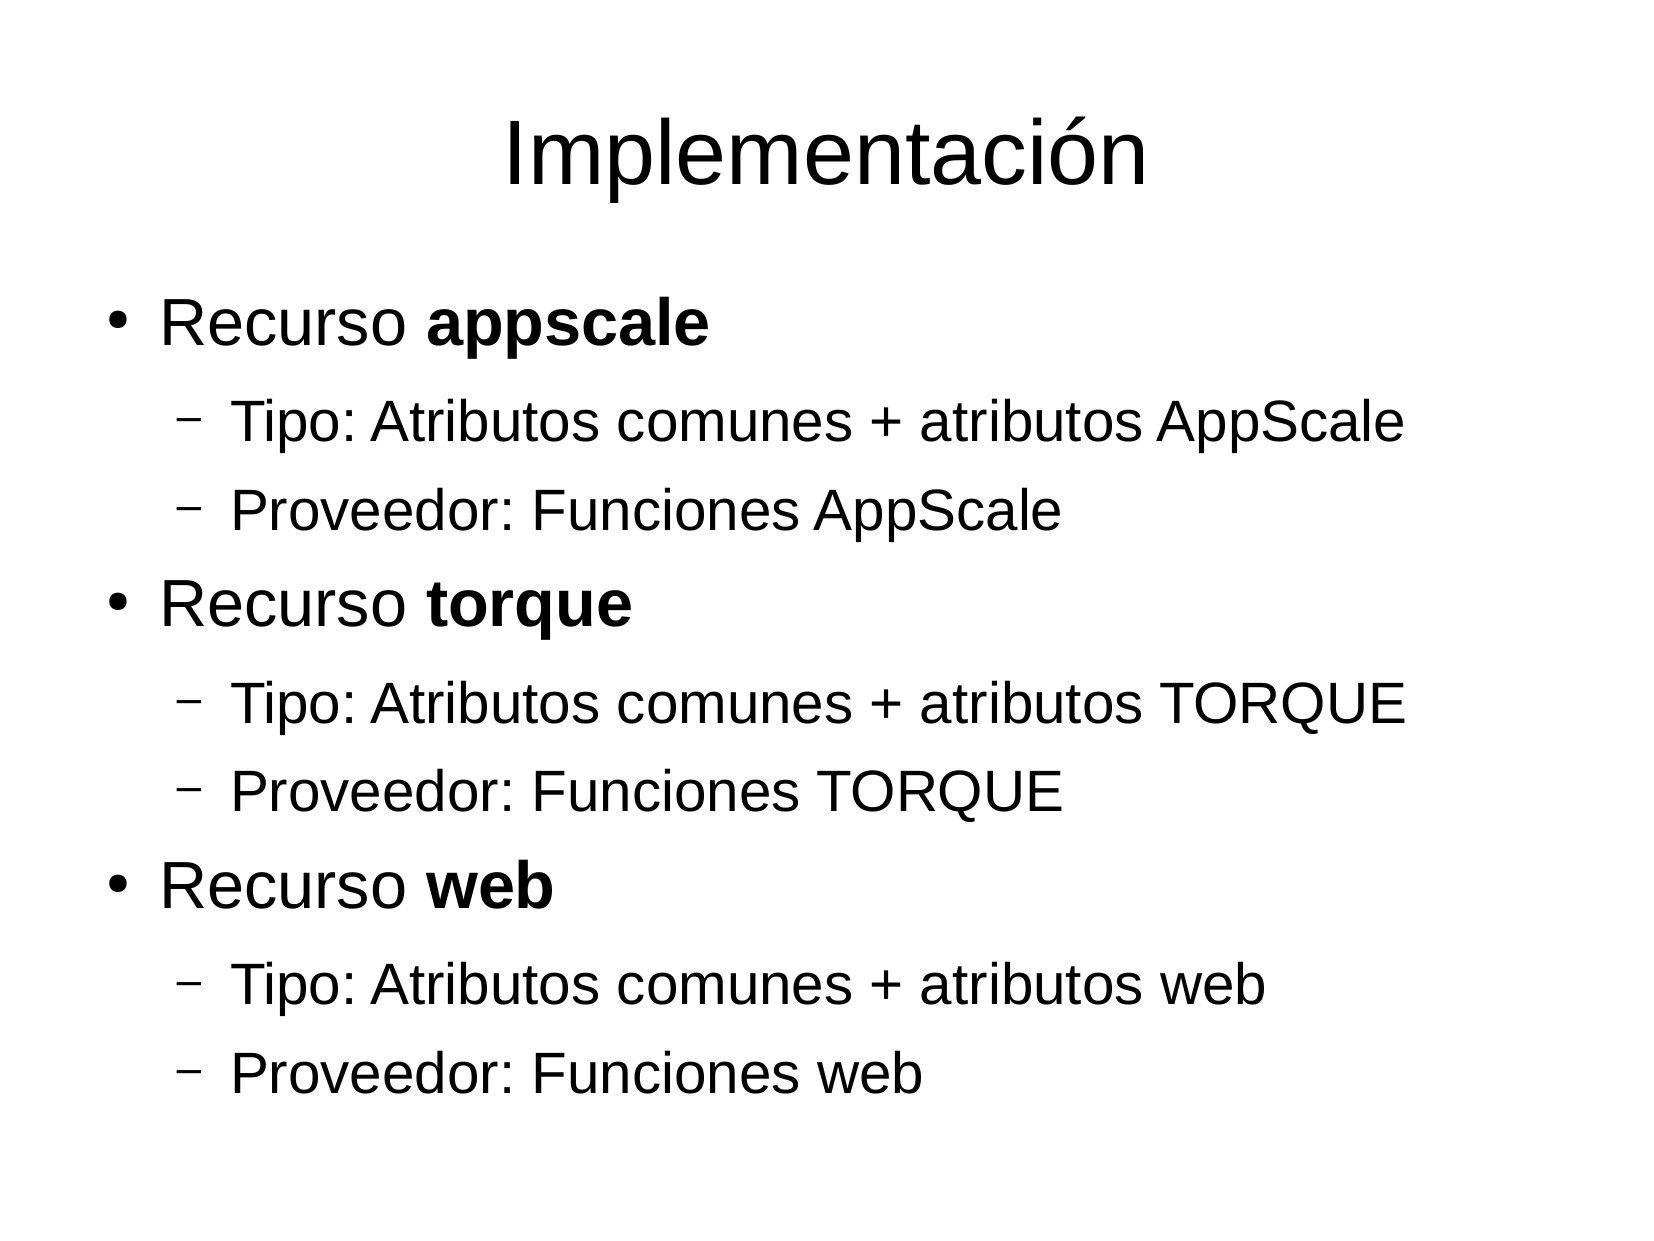

# Implementación
Recurso appscale
Tipo: Atributos comunes + atributos AppScale
Proveedor: Funciones AppScale
Recurso torque
Tipo: Atributos comunes + atributos TORQUE
Proveedor: Funciones TORQUE
Recurso web
Tipo: Atributos comunes + atributos web
Proveedor: Funciones web